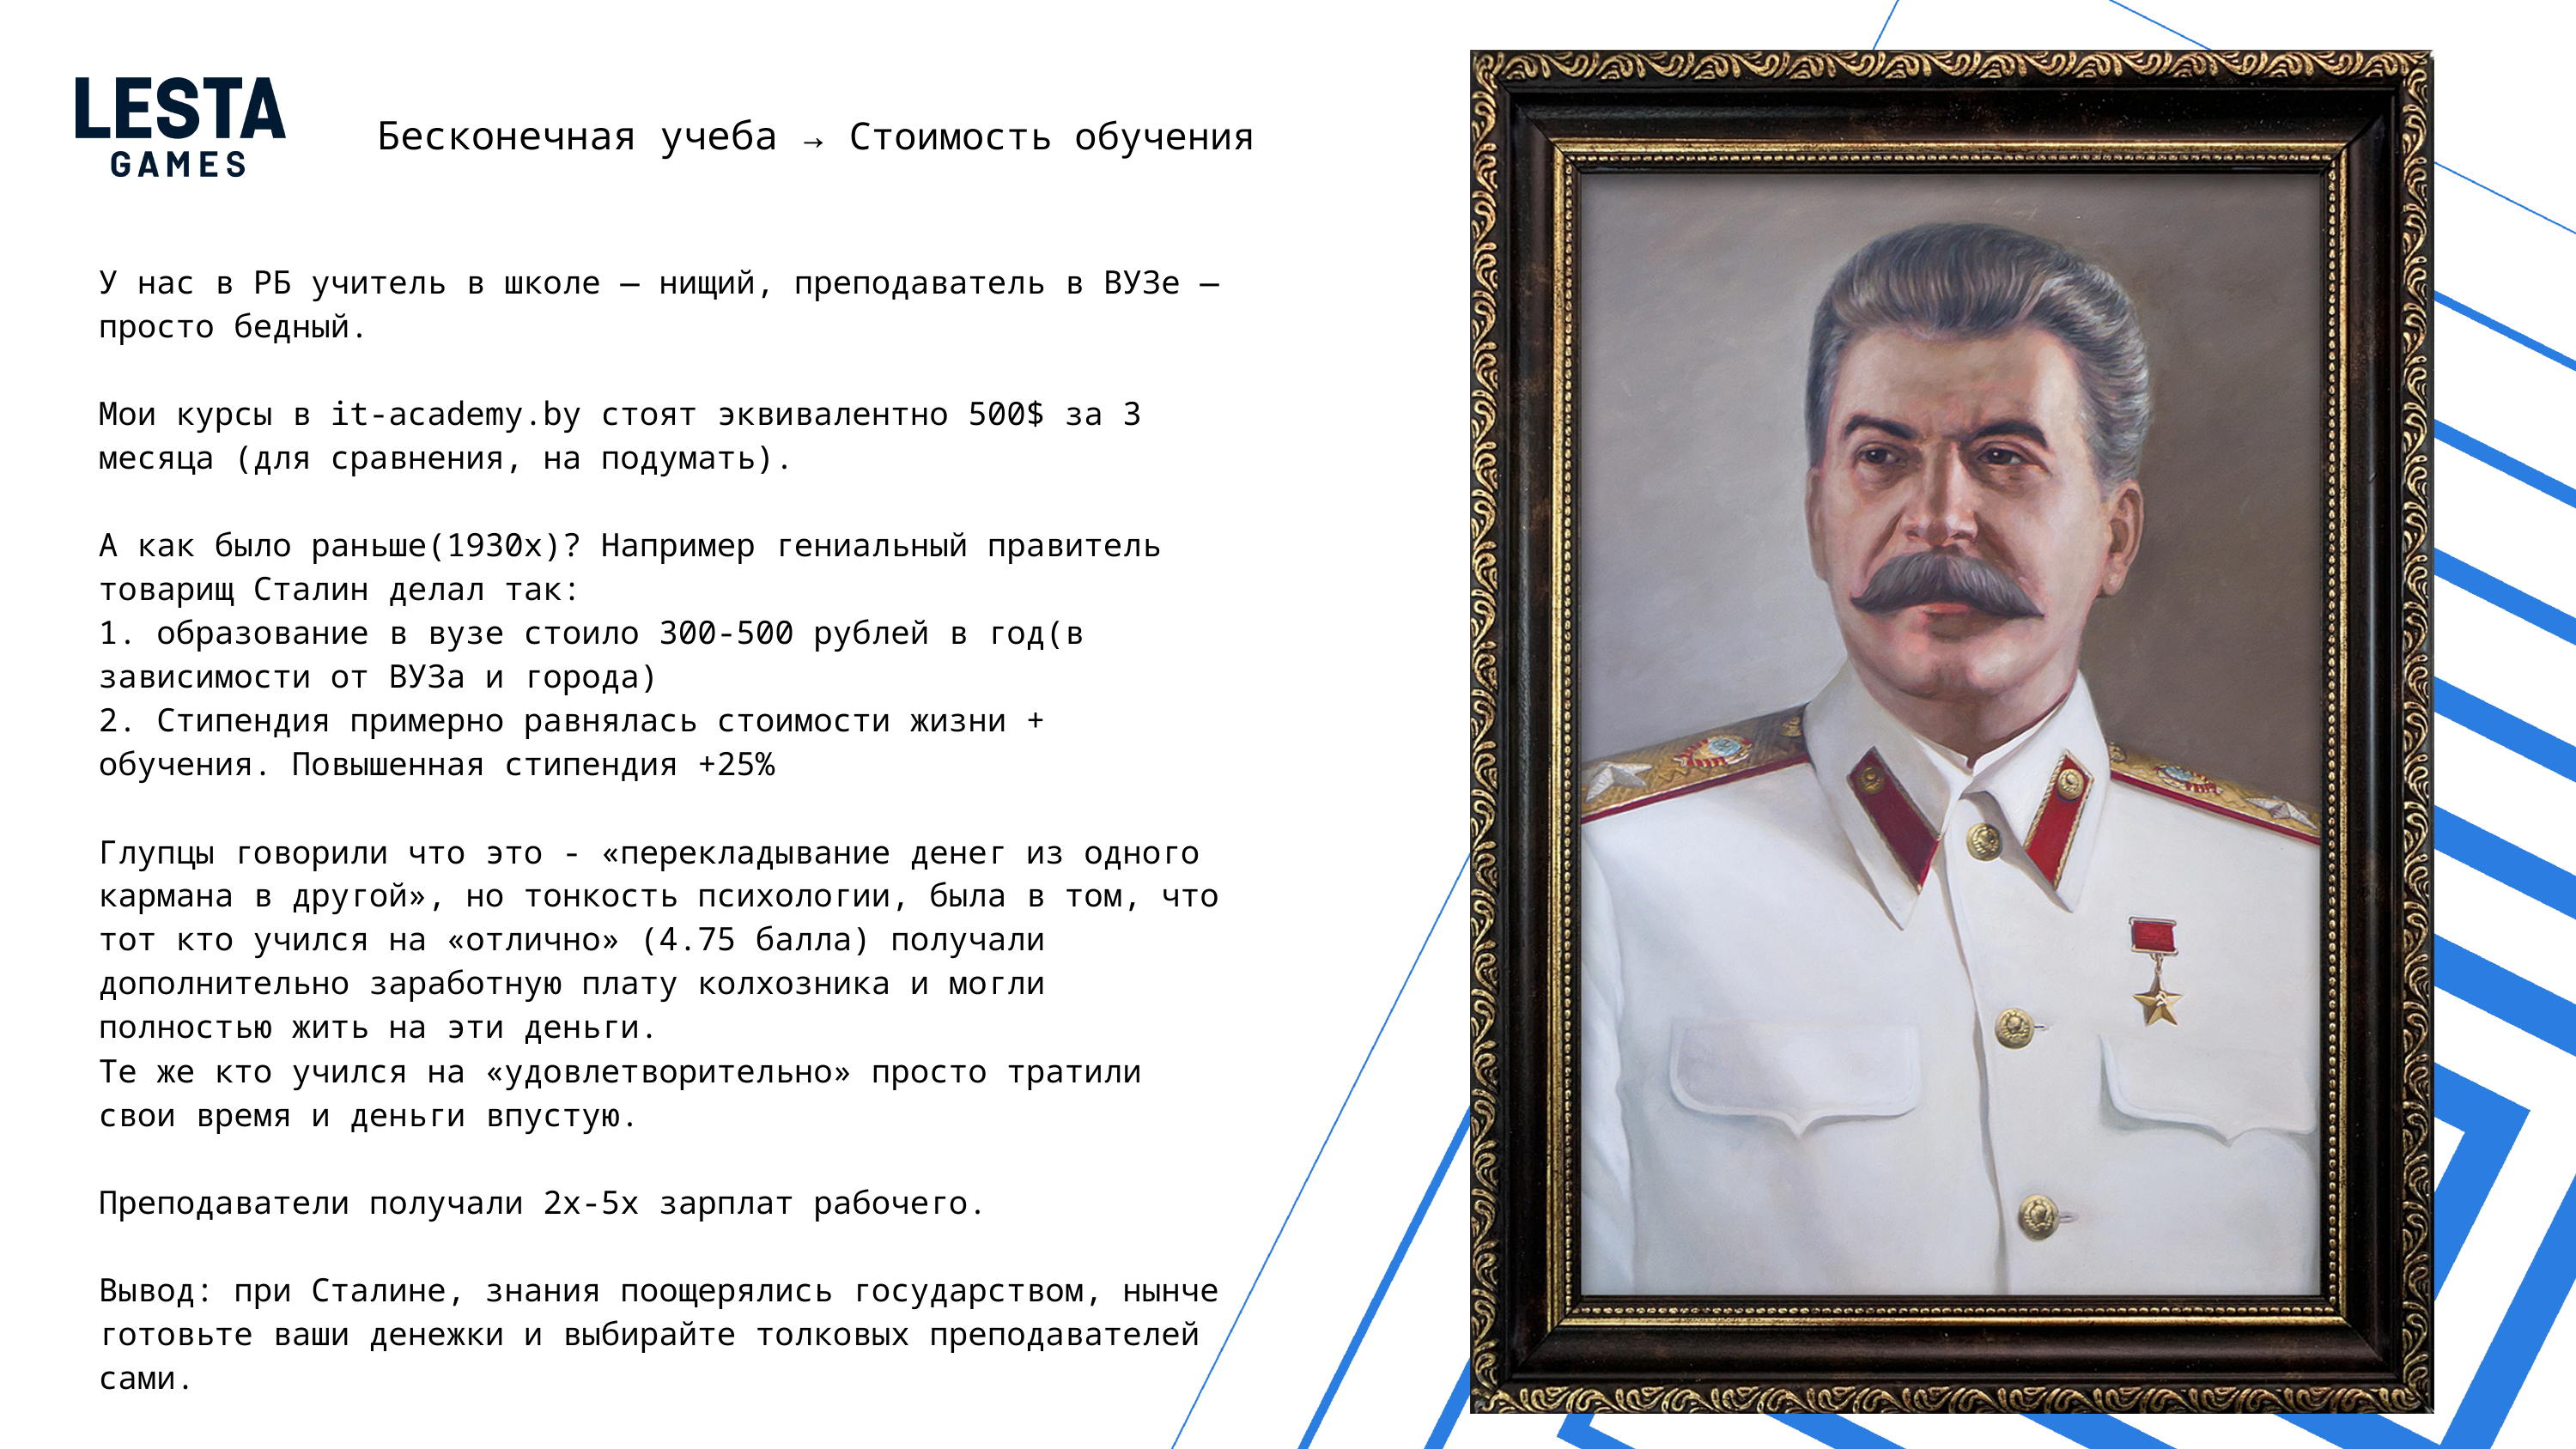

Бесконечная учеба → Стоимость обучения
У нас в РБ учитель в школе — нищий, преподаватель в ВУЗе — просто бедный.
Мои курсы в it-academy.by стоят эквивалентно 500$ за 3 месяца (для сравнения, на подумать).
А как было раньше(1930х)? Например гениальный правитель товарищ Сталин делал так:
1. образование в вузе стоило 300-500 рублей в год(в зависимости от ВУЗа и города)
2. Стипендия примерно равнялась стоимости жизни + обучения. Повышенная стипендия +25%
Глупцы говорили что это - «перекладывание денег из одного кармана в другой», но тонкость психологии, была в том, что тот кто учился на «отлично» (4.75 балла) получали дополнительно заработную плату колхозника и могли полностью жить на эти деньги.
Те же кто учился на «удовлетворительно» просто тратили свои время и деньги впустую.
Преподаватели получали 2х-5х зарплат рабочего.
Вывод: при Сталине, знания поощерялись государством, нынче готовьте ваши денежки и выбирайте толковых преподавателей сами.